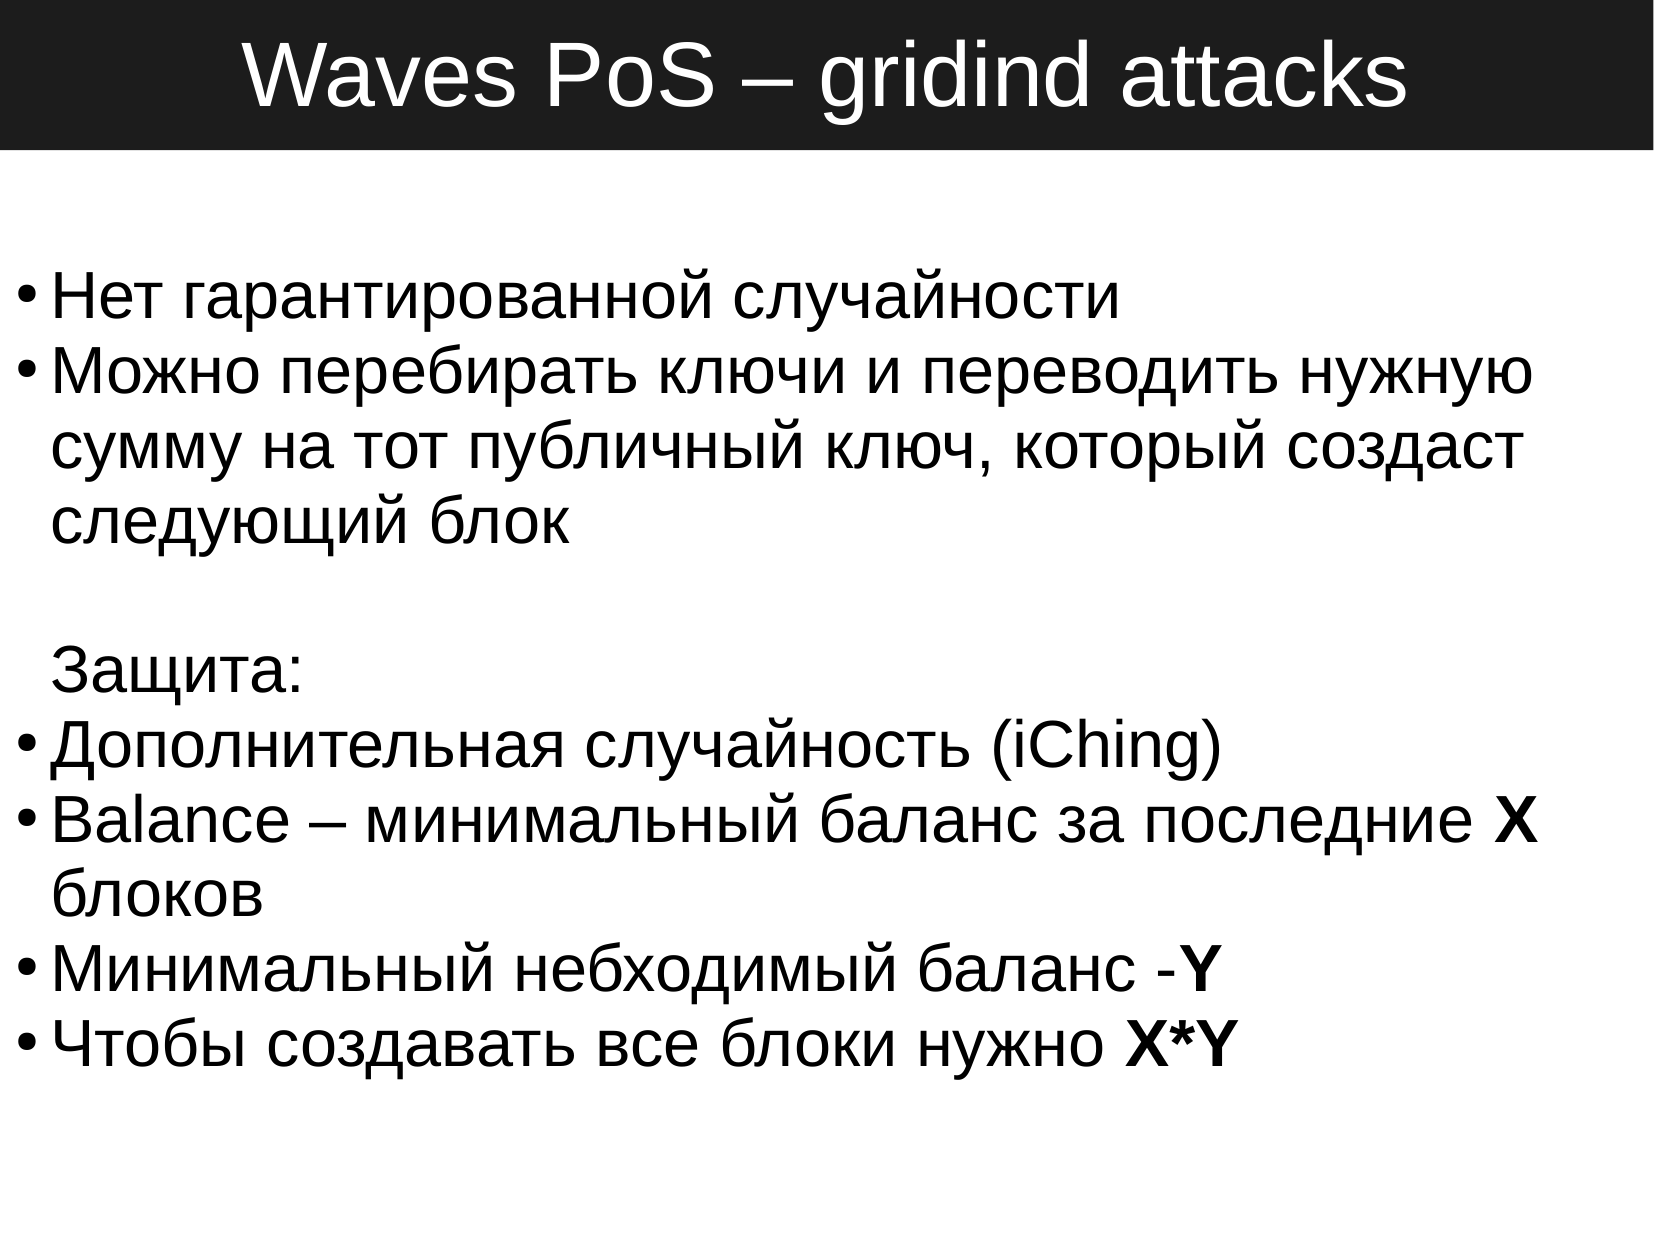

# Waves PoS – gridind attacks
Нет гарантированной случайности
Можно перебирать ключи и переводить нужную сумму на тот публичный ключ, который создаст следующий блок
Защита:
Дополнительная случайность (iChing)
Balance – минимальный баланс за последние X блоков
Минимальный небходимый баланс -Y
Чтобы создавать все блоки нужно X*Y